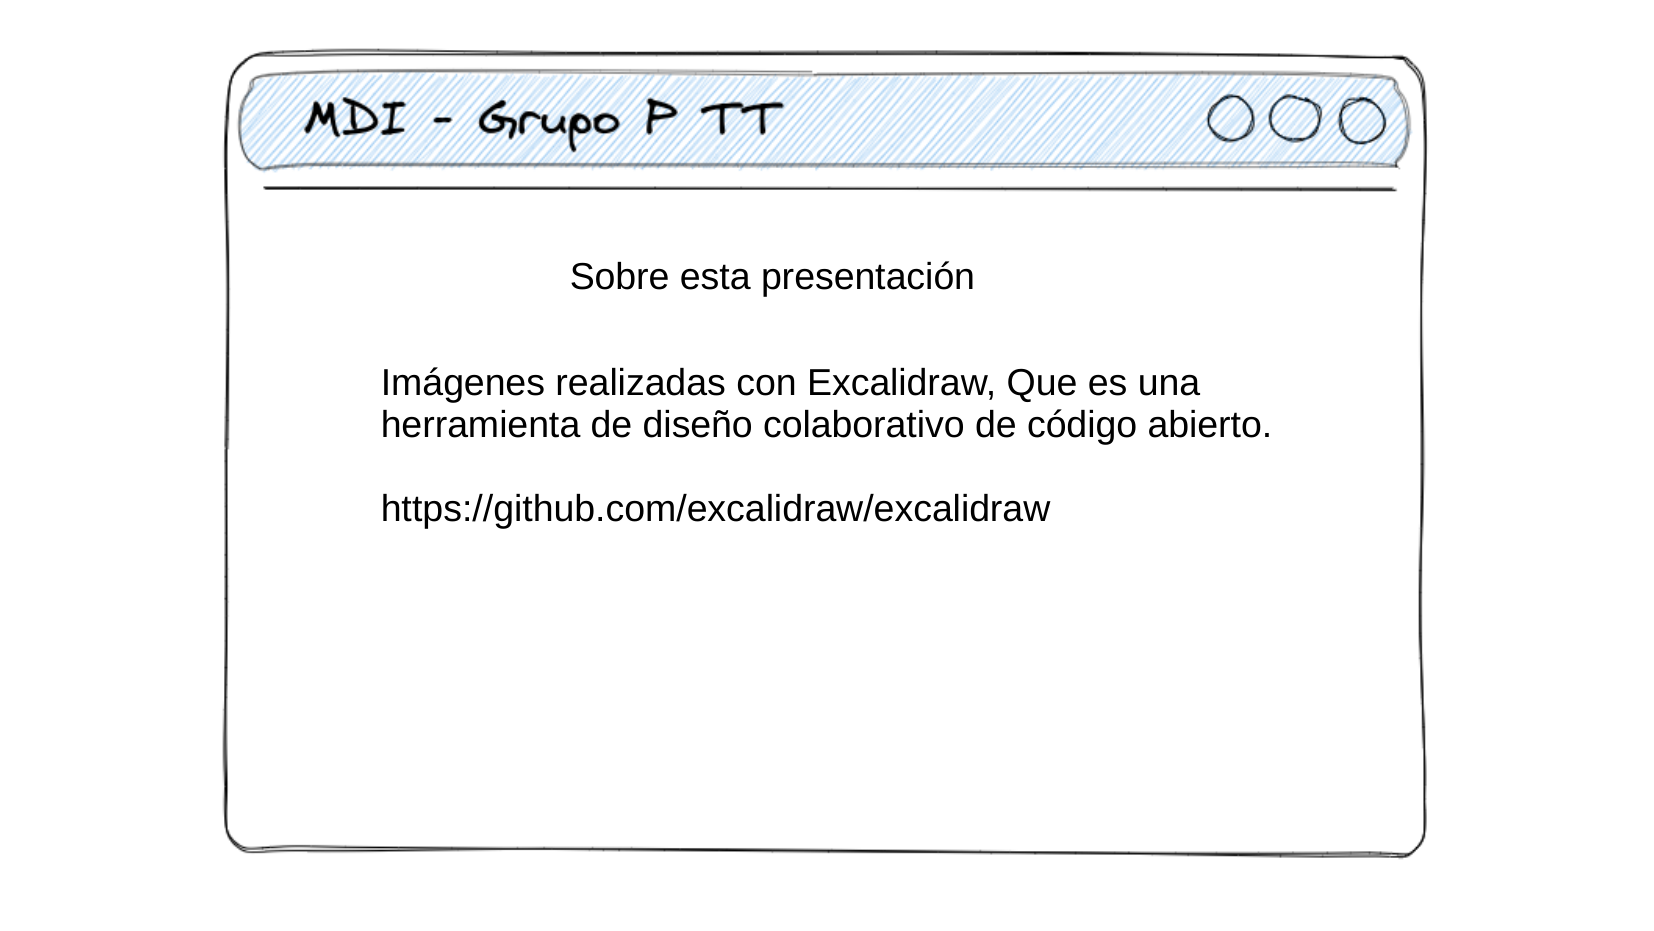

Sobre esta presentación
Imágenes realizadas con Excalidraw, Que es una herramienta de diseño colaborativo de código abierto.
https://github.com/excalidraw/excalidraw